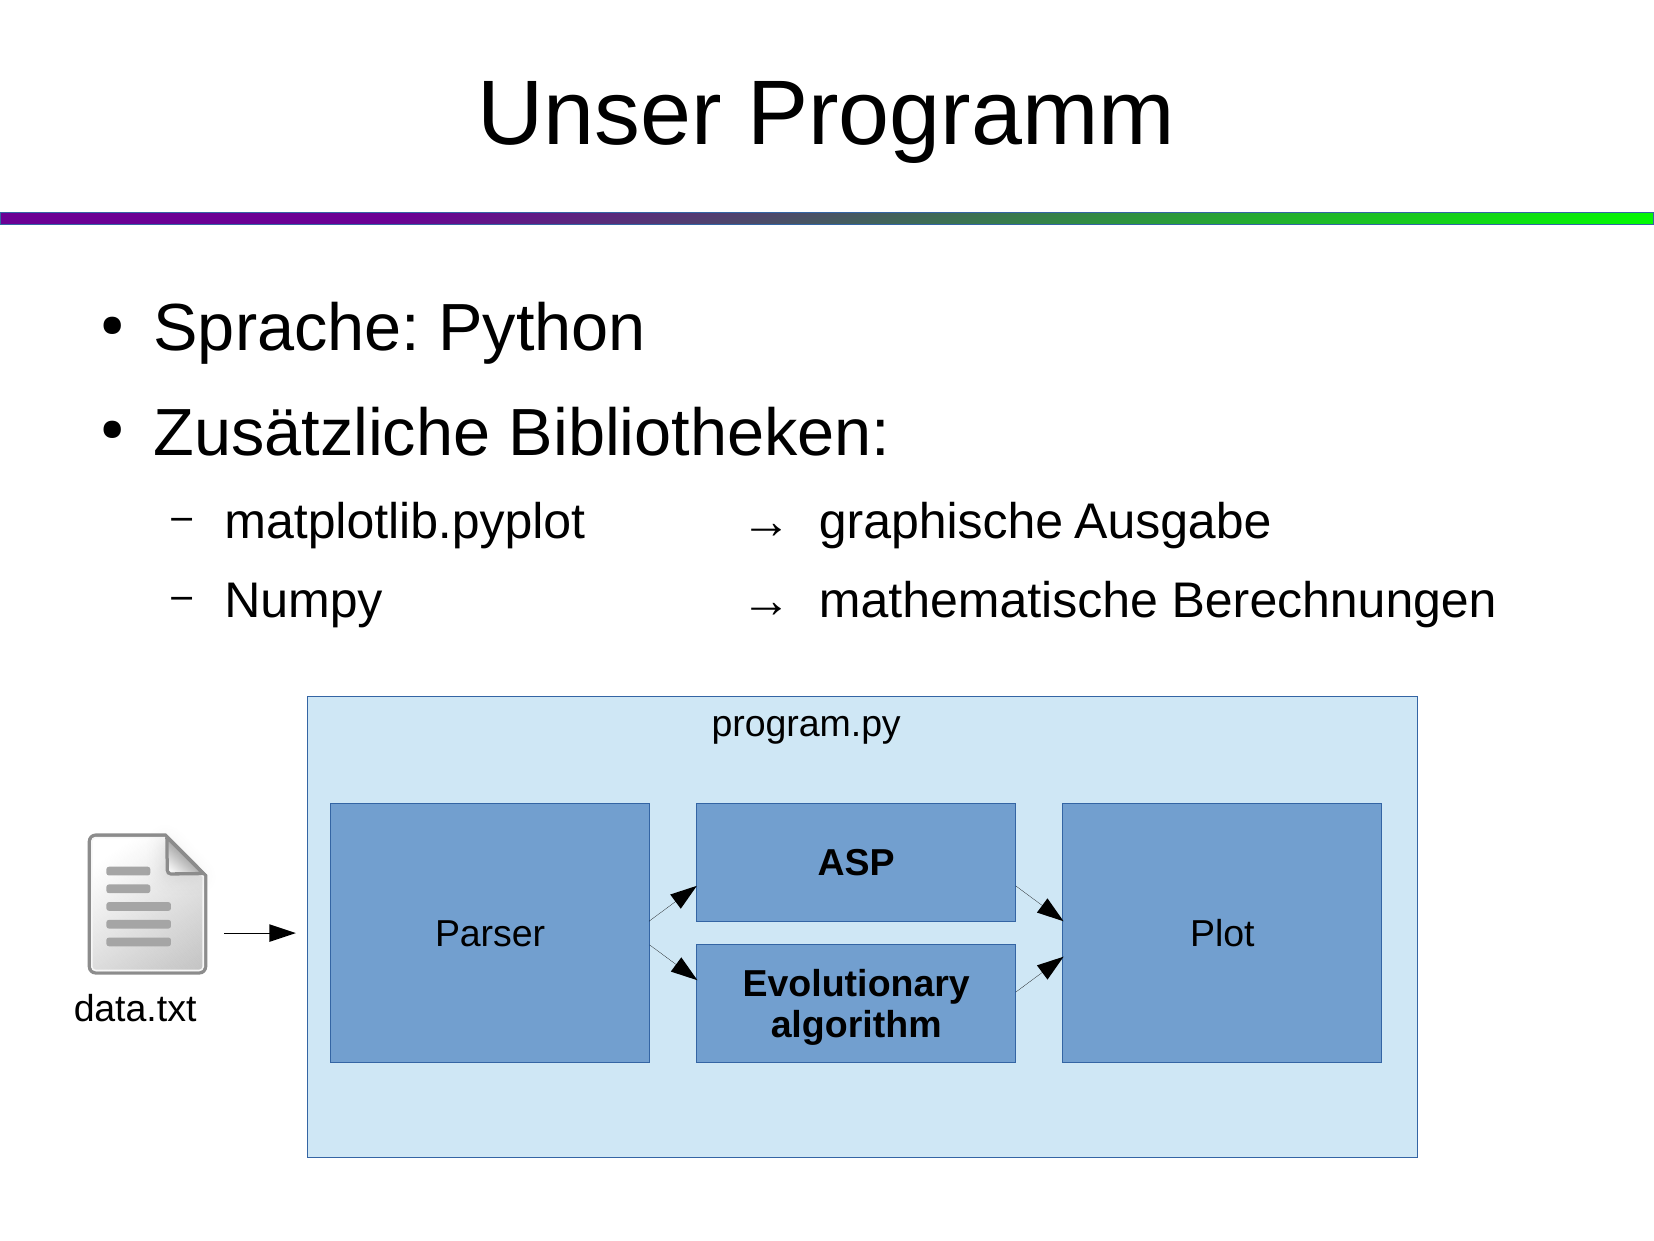

# Unser Programm
Sprache: Python
Zusätzliche Bibliotheken:
matplotlib.pyplot			→ graphische Ausgabe
Numpy					→ mathematische Berechnungen
program.py
Parser
ASP
Plot
Evolutionary
algorithm
data.txt